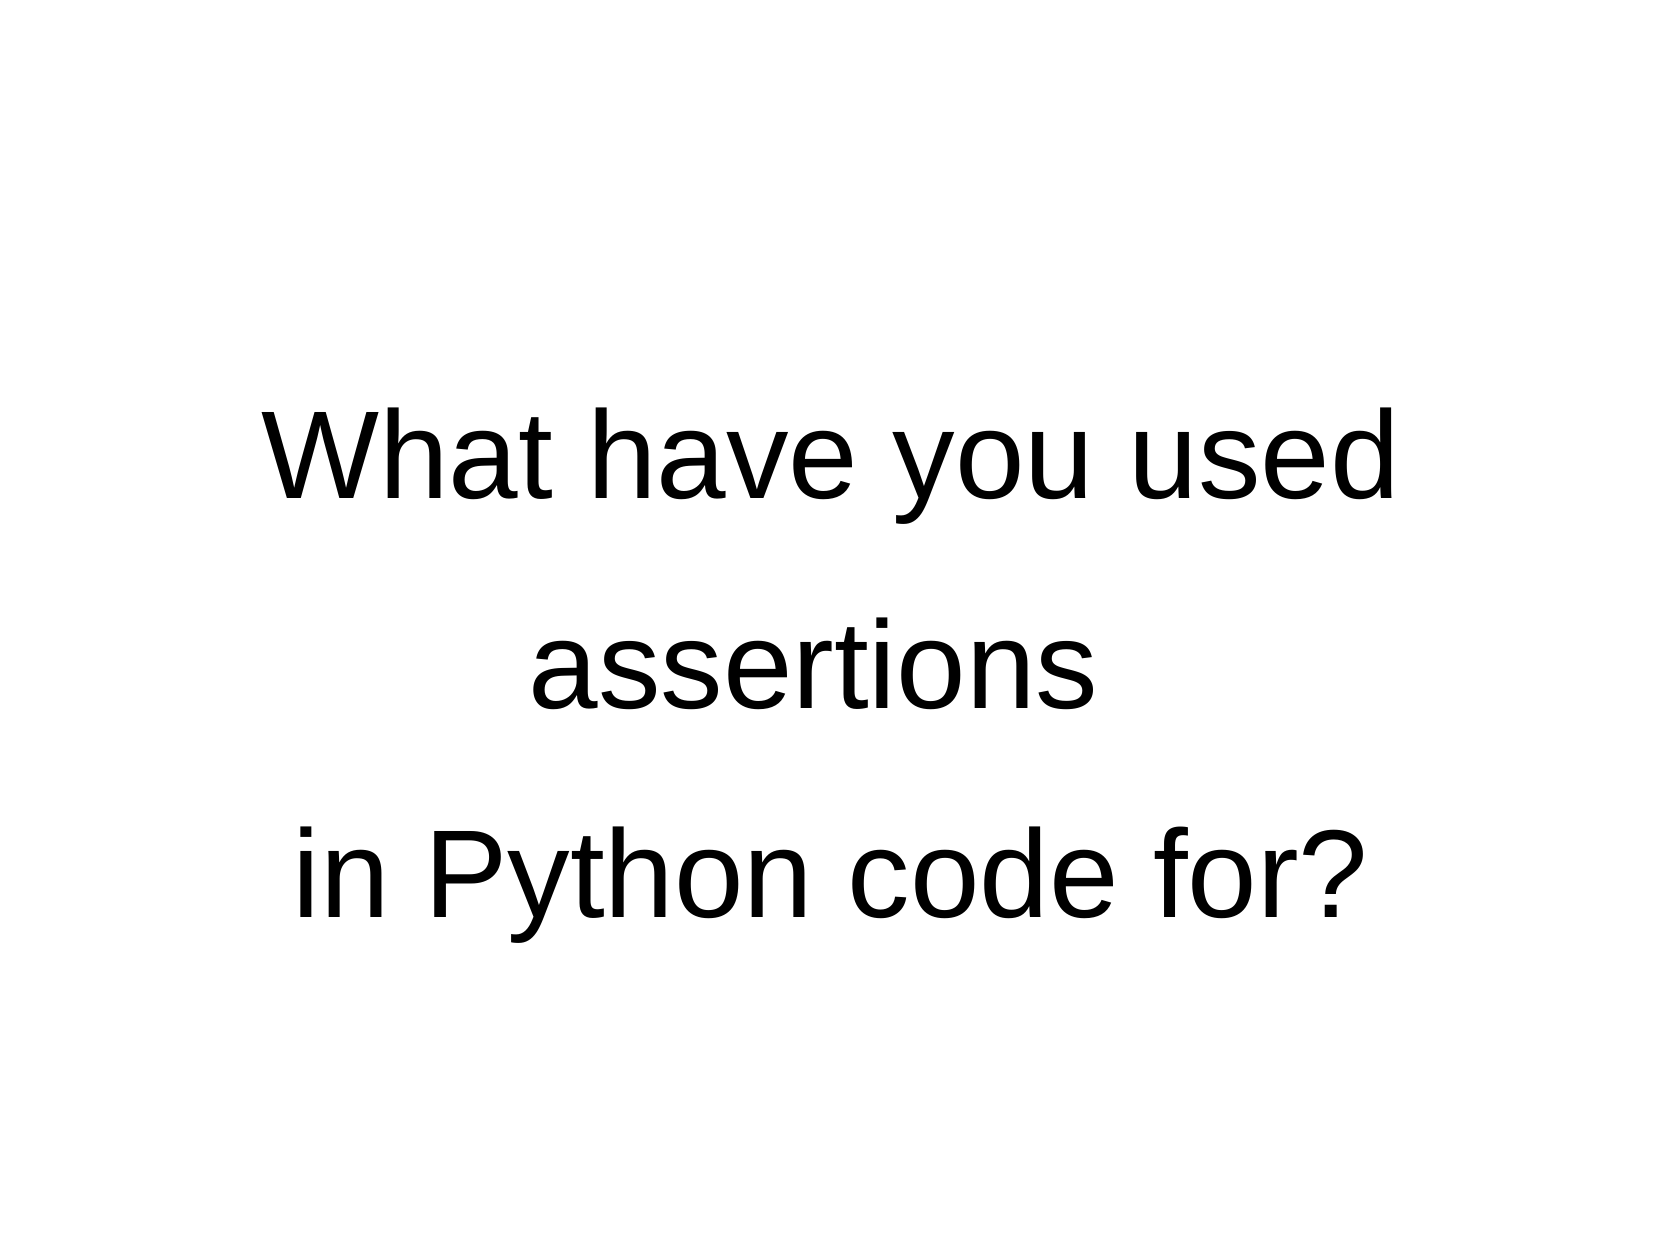

# What have you used assertions in Python code for?